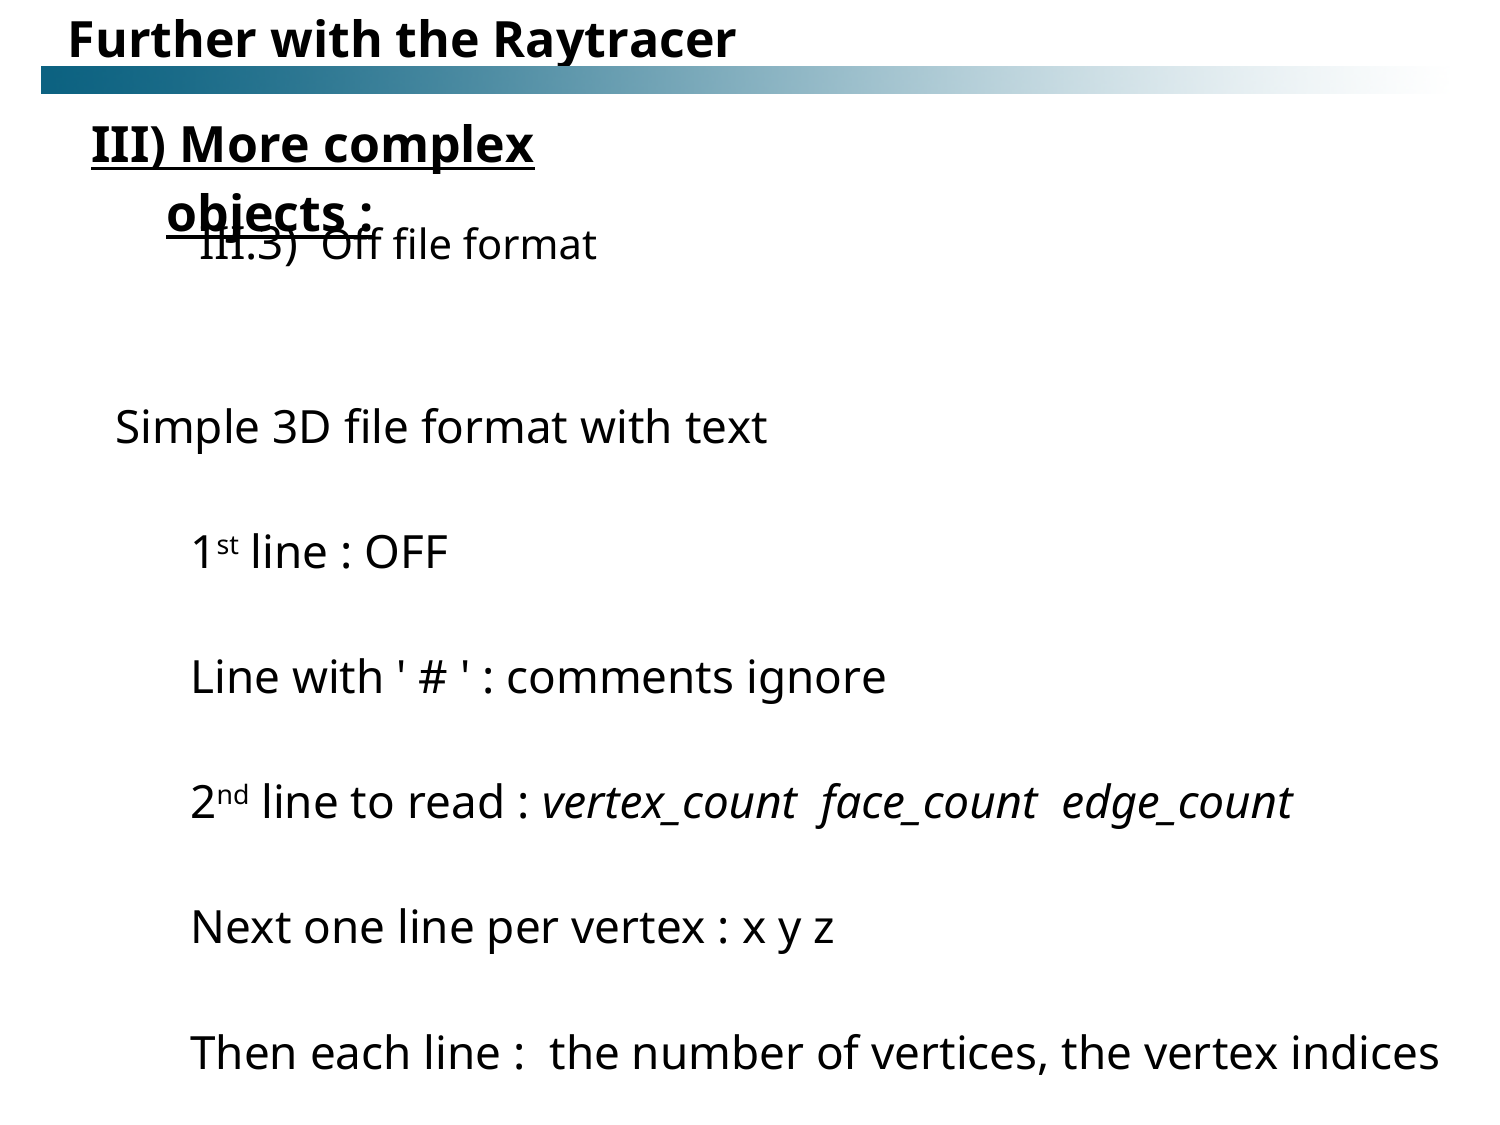

# Further with the Raytracer
III) More complex objects :
III.3) Off file format
 Simple 3D file format with text
 1st line : OFF
 Line with ' # ' : comments ignore
 2nd line to read : vertex_count face_count edge_count
 Next one line per vertex : x y z
 Then each line : the number of vertices, the vertex indices
 You can also have sometimes RGB color after a vertex or a polygon. Ignored in my implementation.